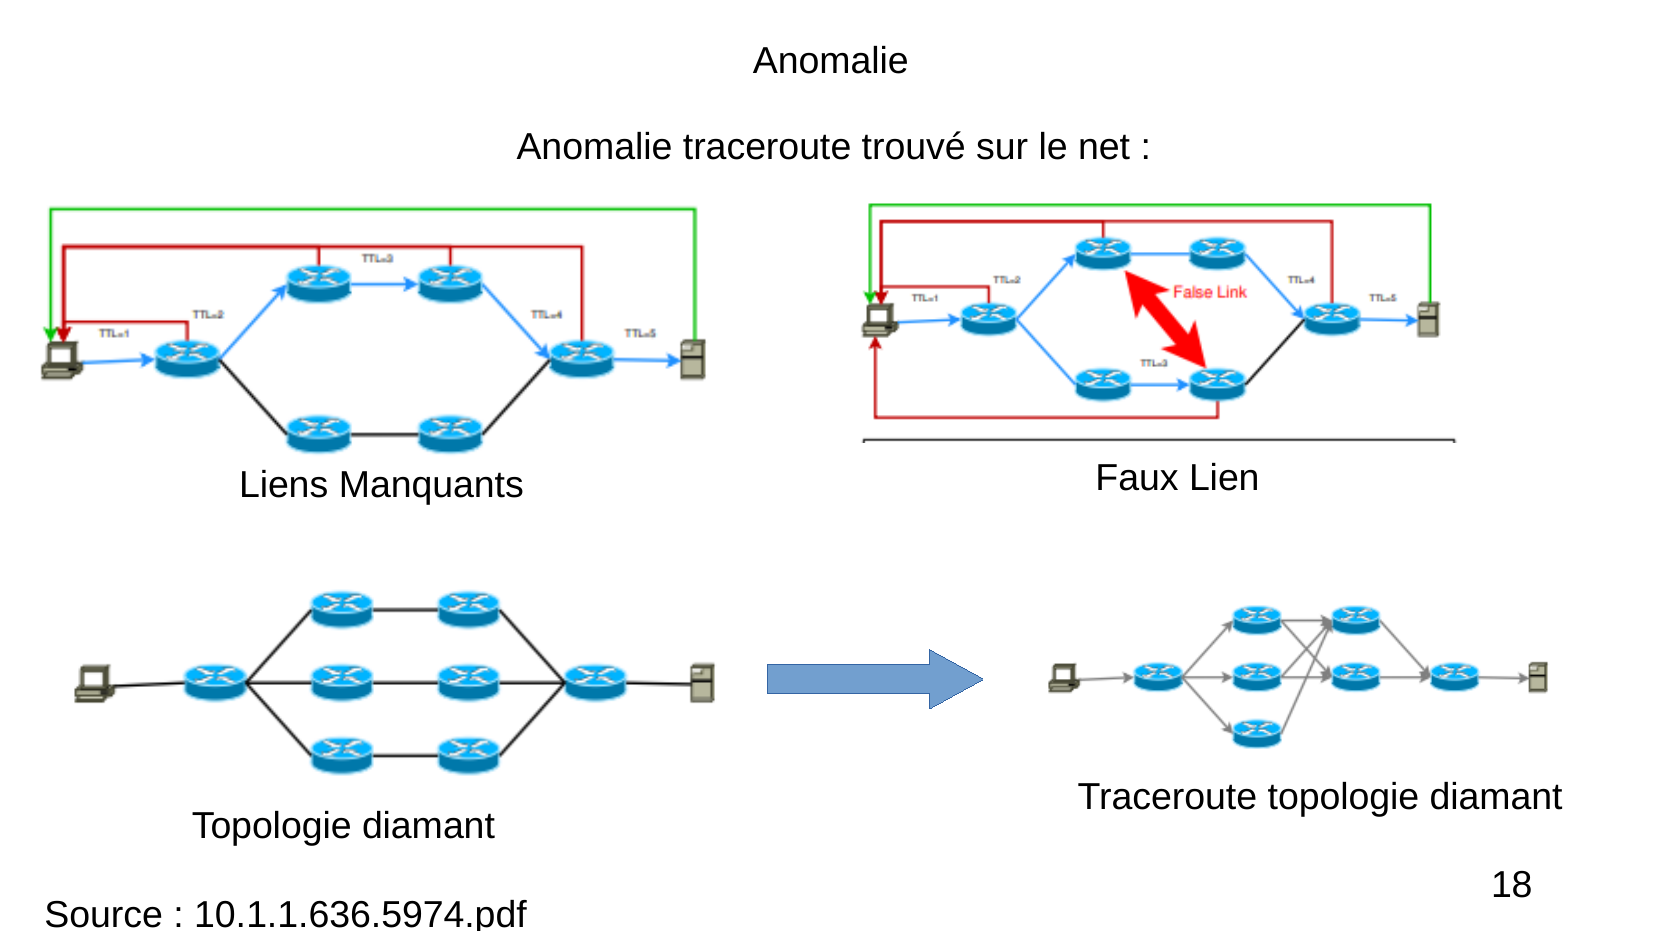

Anomalie
Anomalie traceroute trouvé sur le net :
Faux Lien
Liens Manquants
Traceroute topologie diamant
Topologie diamant
Source : 10.1.1.636.5974.pdf
#